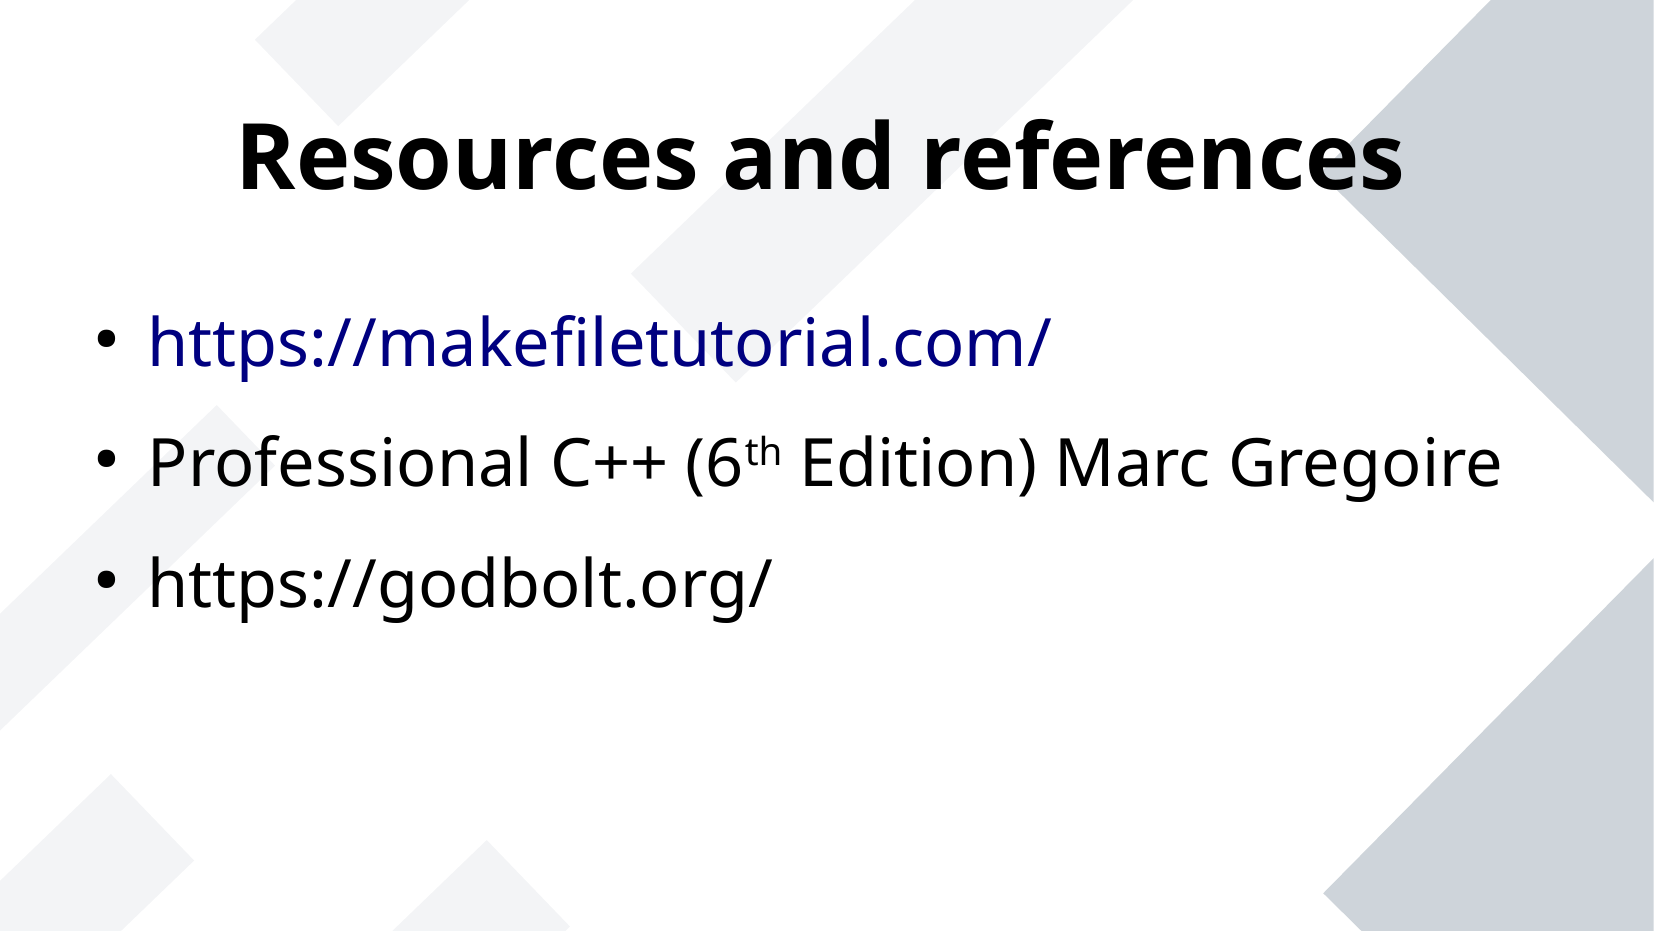

# Resources and references
https://makefiletutorial.com/
Professional C++ (6th Edition) Marc Gregoire
https://godbolt.org/